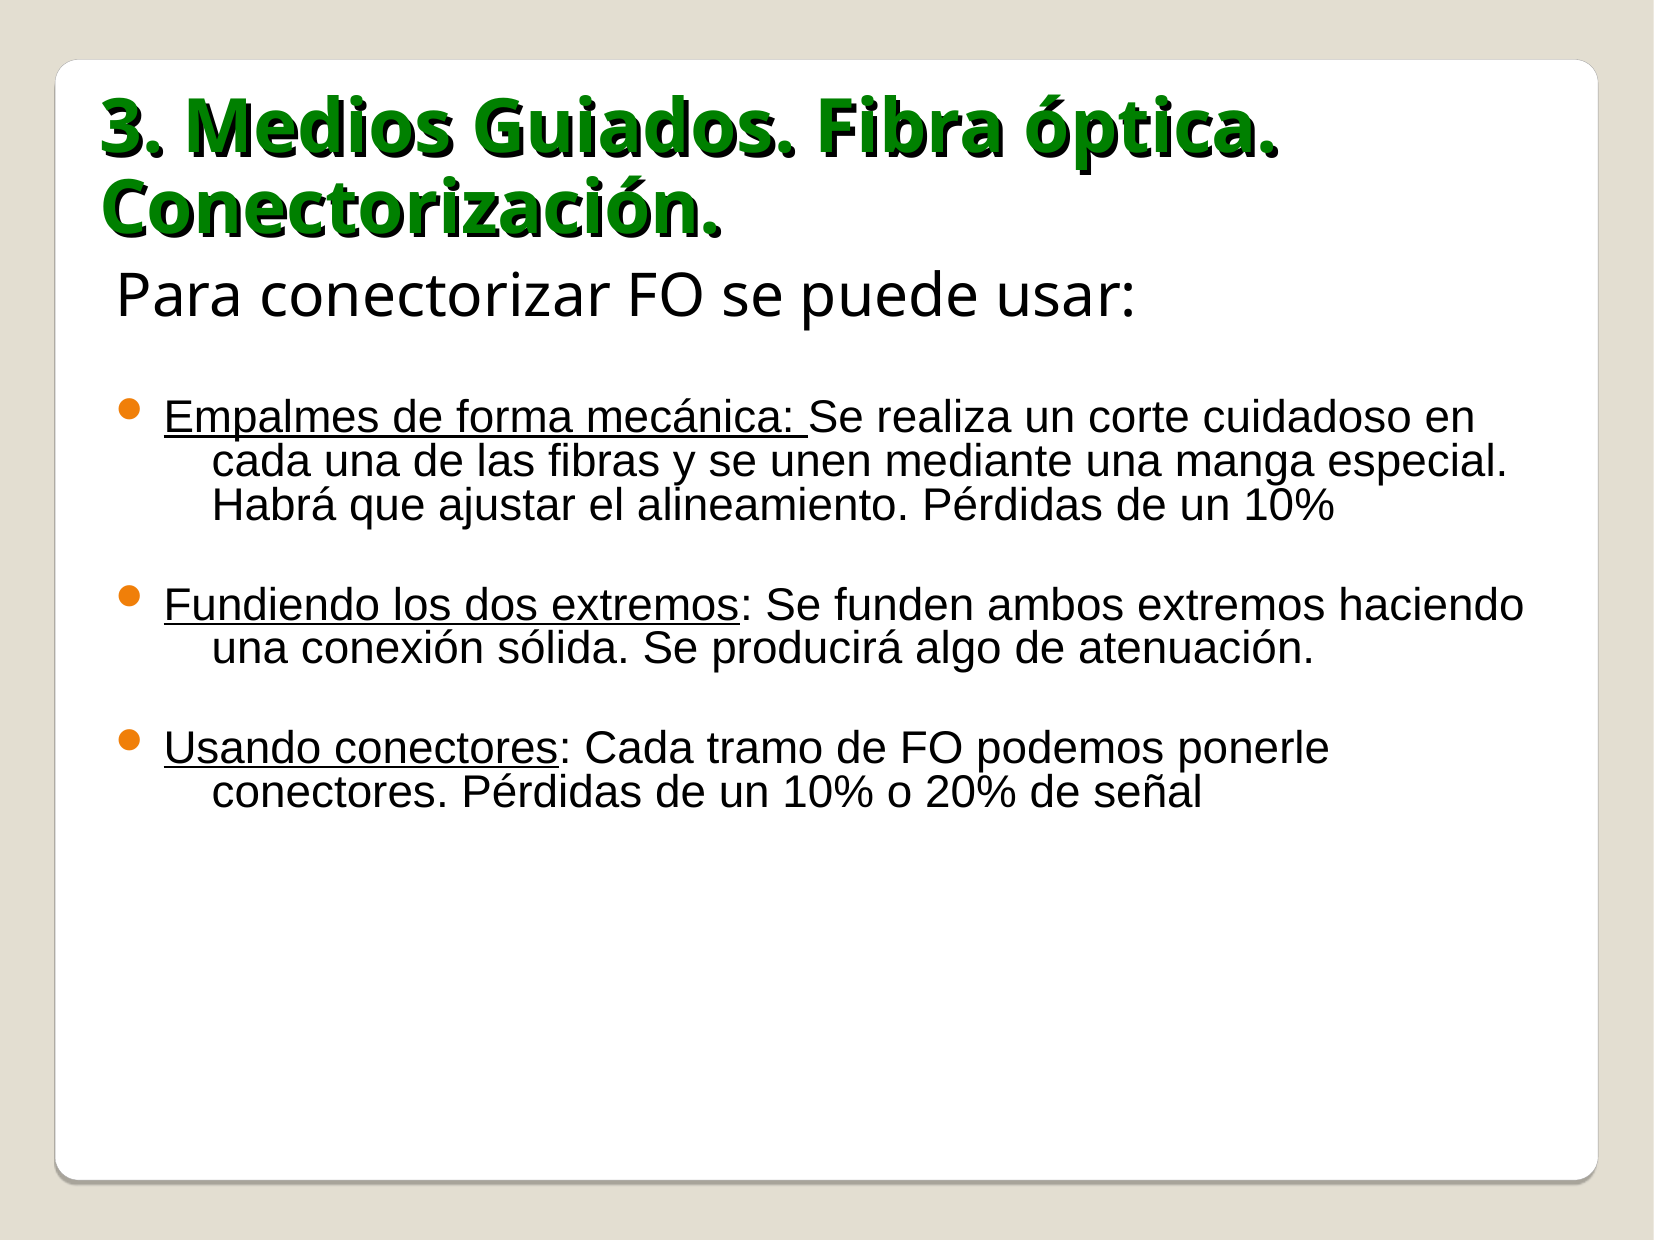

3. Medios Guiados. Fibra óptica. Conectorización.
Para conectorizar FO se puede usar:
Empalmes de forma mecánica: Se realiza un corte cuidadoso en cada una de las fibras y se unen mediante una manga especial. Habrá que ajustar el alineamiento. Pérdidas de un 10%
Fundiendo los dos extremos: Se funden ambos extremos haciendo una conexión sólida. Se producirá algo de atenuación.
Usando conectores: Cada tramo de FO podemos ponerle conectores. Pérdidas de un 10% o 20% de señal